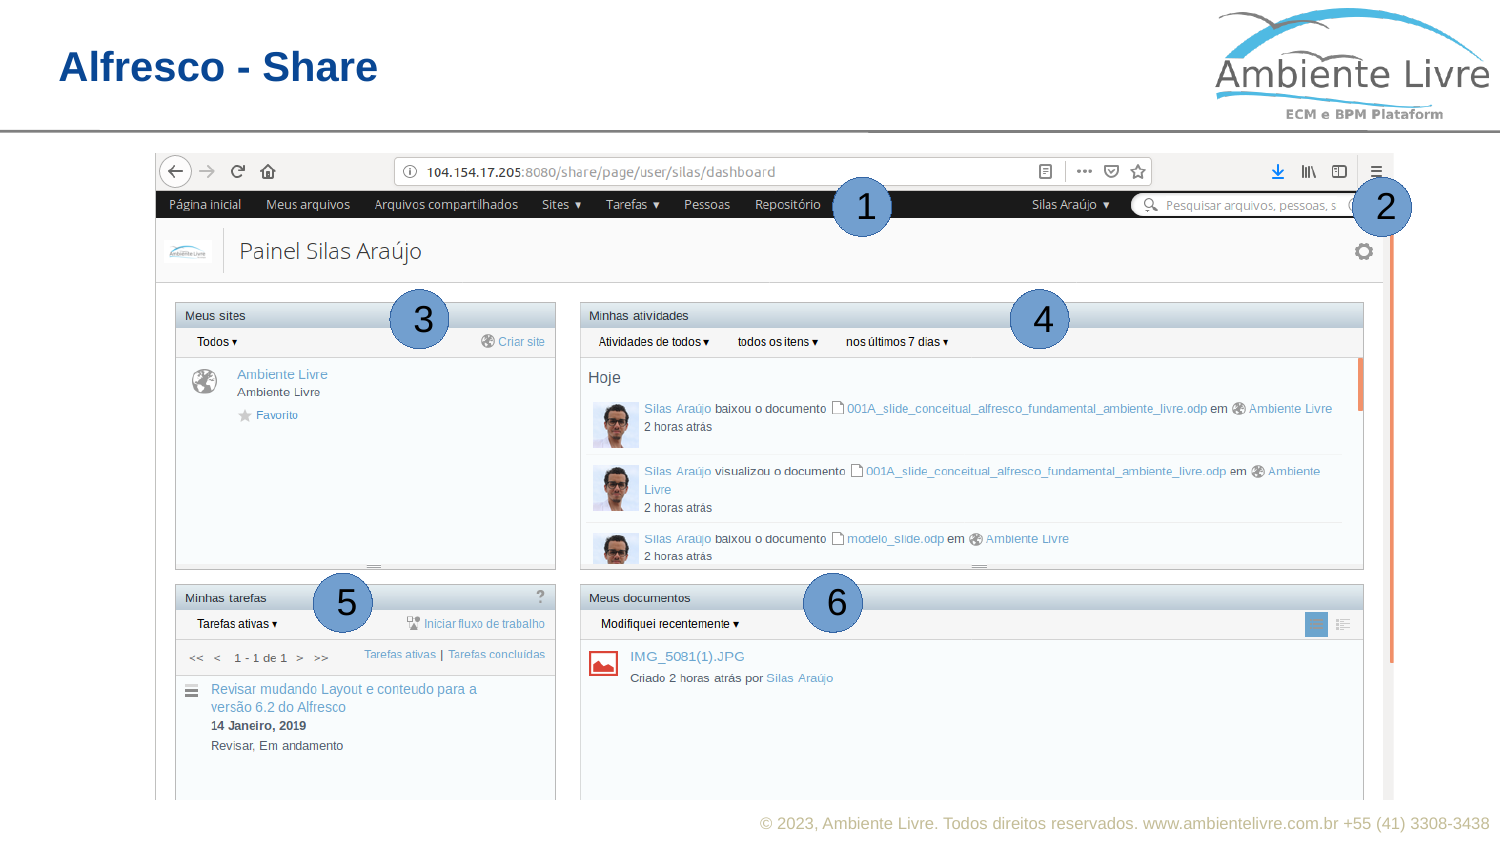

# Alfresco - Share
1
2
3
4
5
6